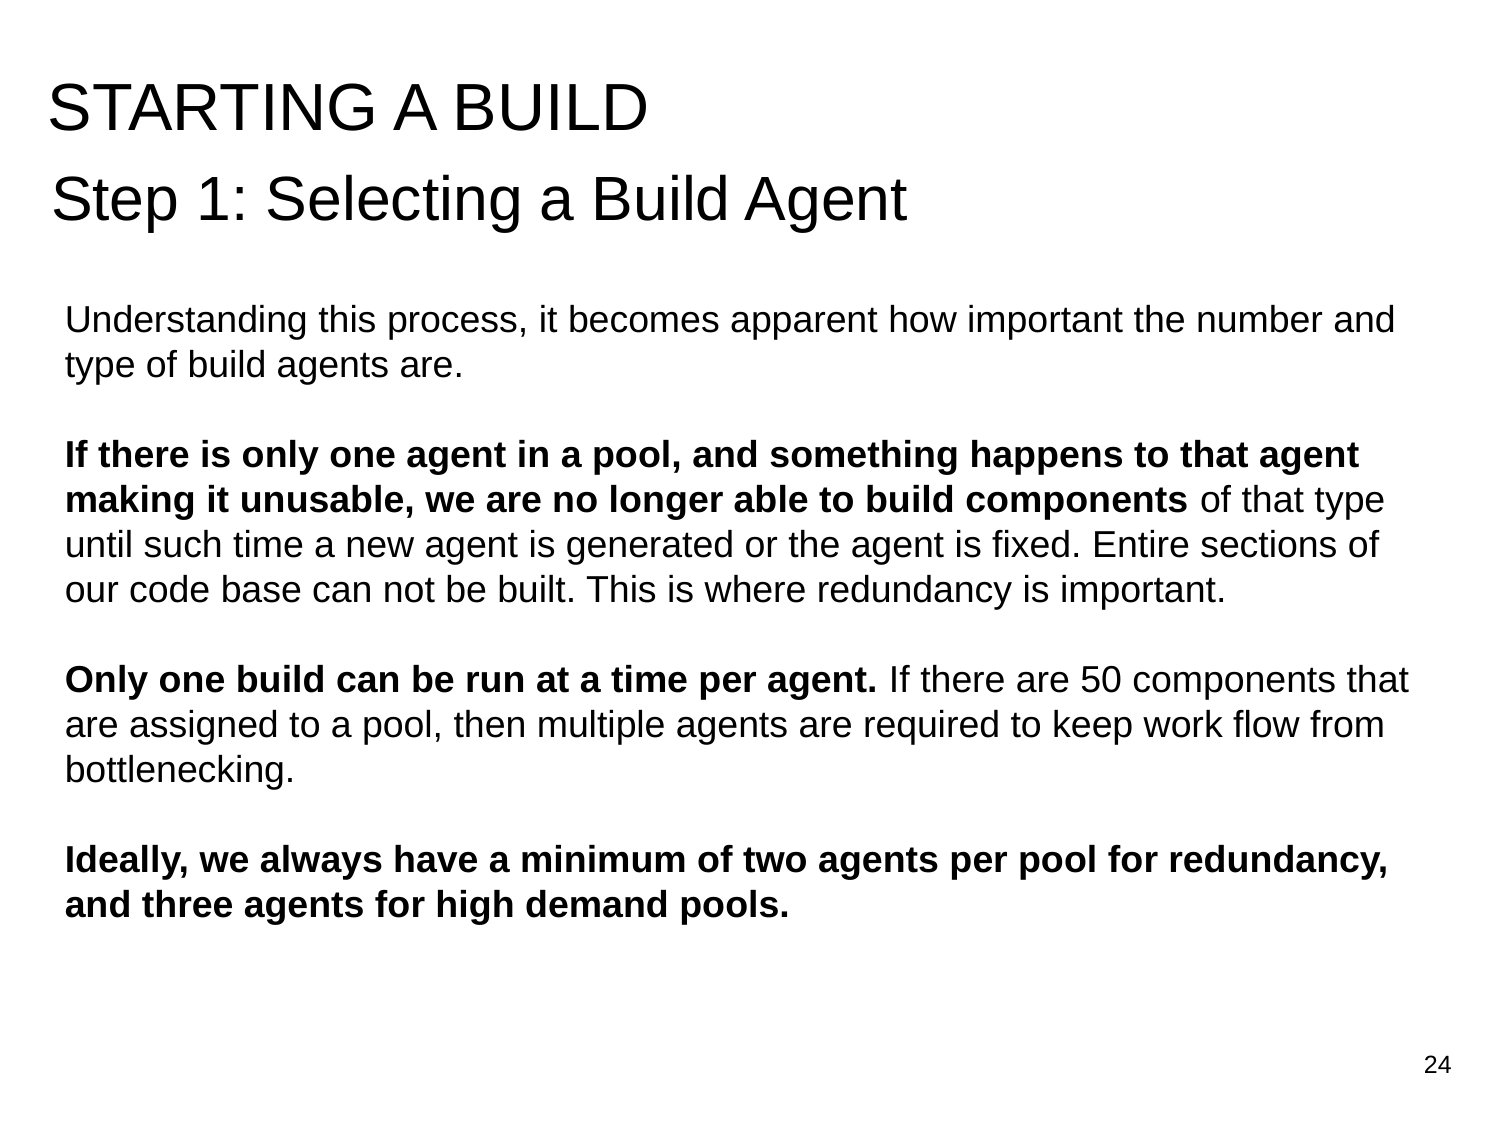

# Starting a build
Step 1: Selecting a Build Agent
Understanding this process, it becomes apparent how important the number and type of build agents are.
If there is only one agent in a pool, and something happens to that agent making it unusable, we are no longer able to build components of that type until such time a new agent is generated or the agent is fixed. Entire sections of our code base can not be built. This is where redundancy is important.
Only one build can be run at a time per agent. If there are 50 components that are assigned to a pool, then multiple agents are required to keep work flow from bottlenecking.
Ideally, we always have a minimum of two agents per pool for redundancy, and three agents for high demand pools.